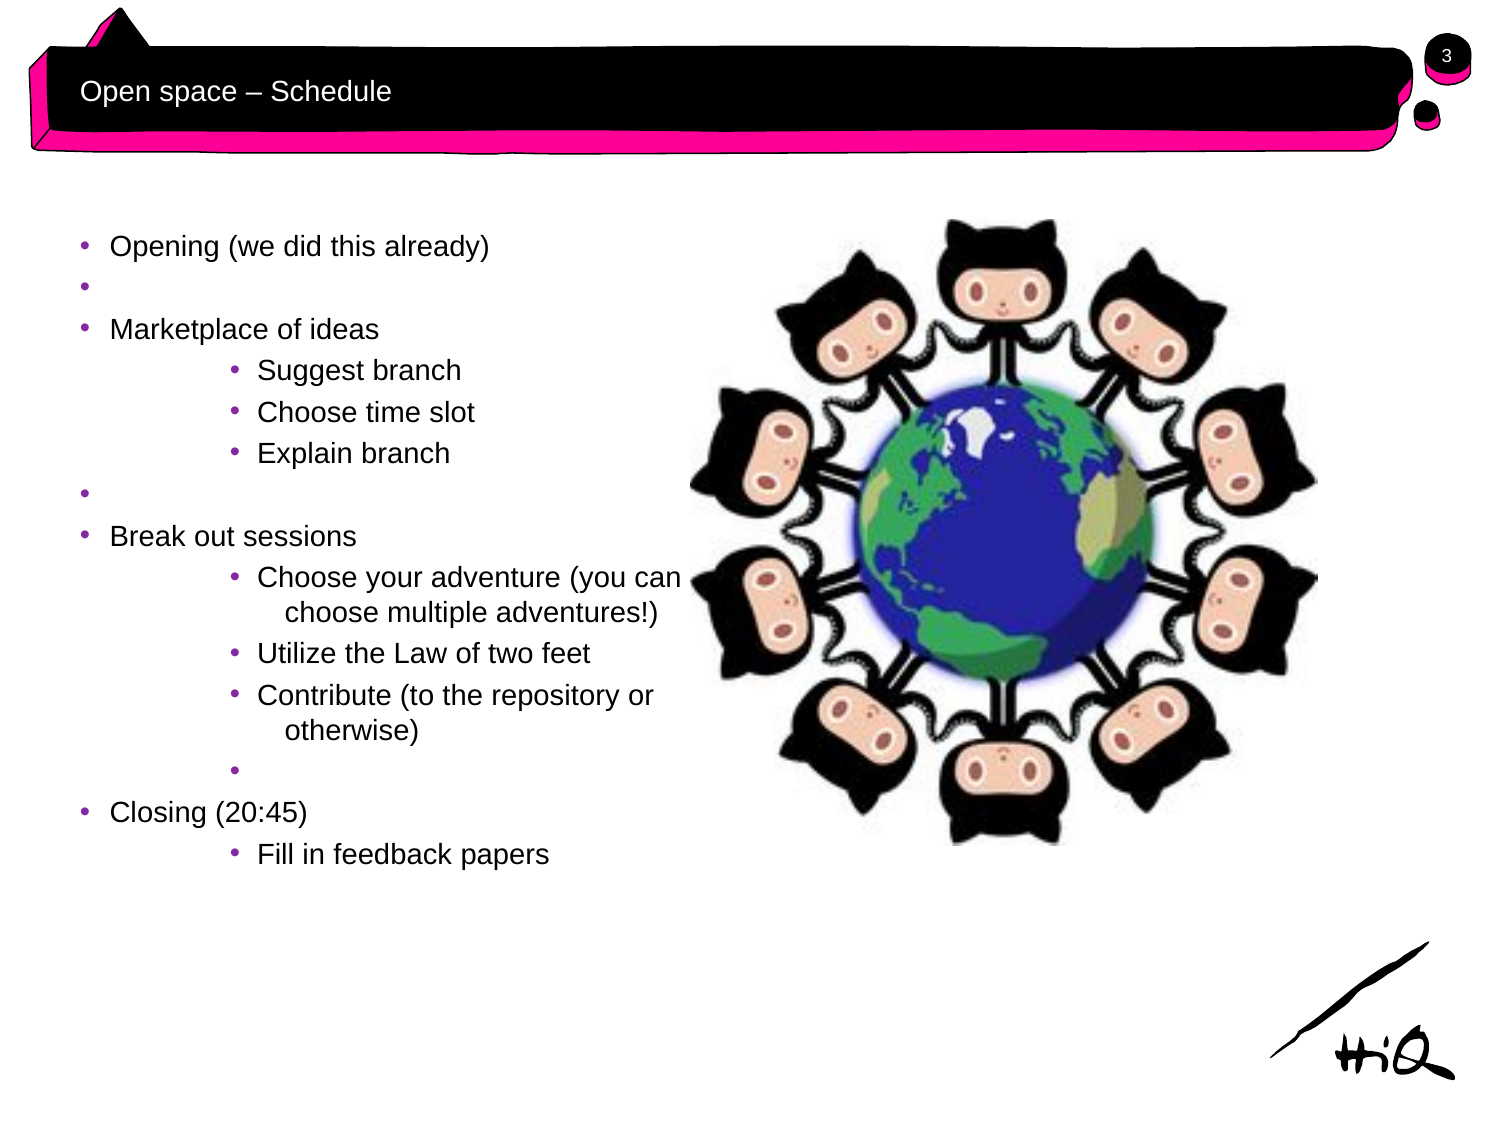

# Open space – Schedule
Opening (we did this already)
Marketplace of ideas
Suggest branch
Choose time slot
Explain branch
Break out sessions
Choose your adventure (you can choose multiple adventures!)
Utilize the Law of two feet
Contribute (to the repository or otherwise)
Closing (20:45)
Fill in feedback papers